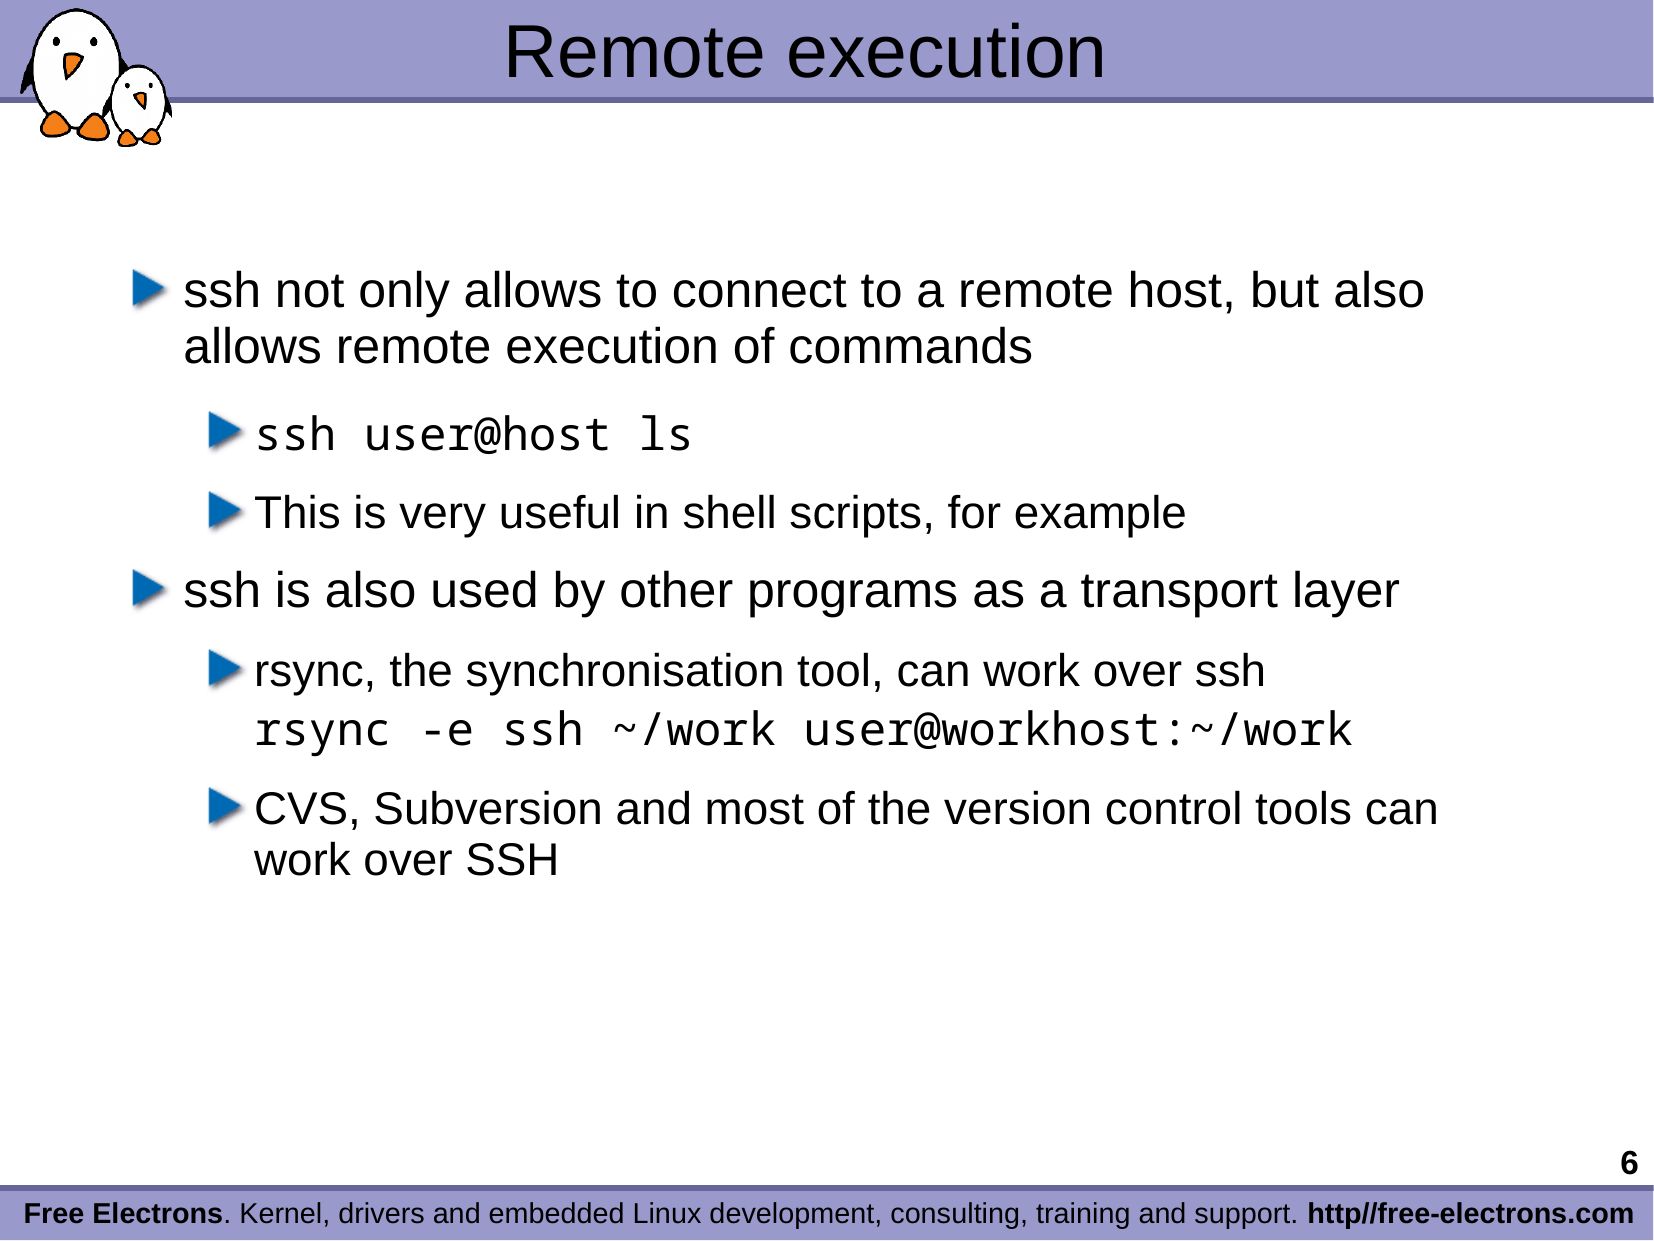

# Remote execution
ssh not only allows to connect to a remote host, but also allows remote execution of commands
ssh user@host ls
This is very useful in shell scripts, for example
ssh is also used by other programs as a transport layer
rsync, the synchronisation tool, can work over ssh
rsync -e ssh ~/work user@workhost:~/work
CVS, Subversion and most of the version control tools can work over SSH